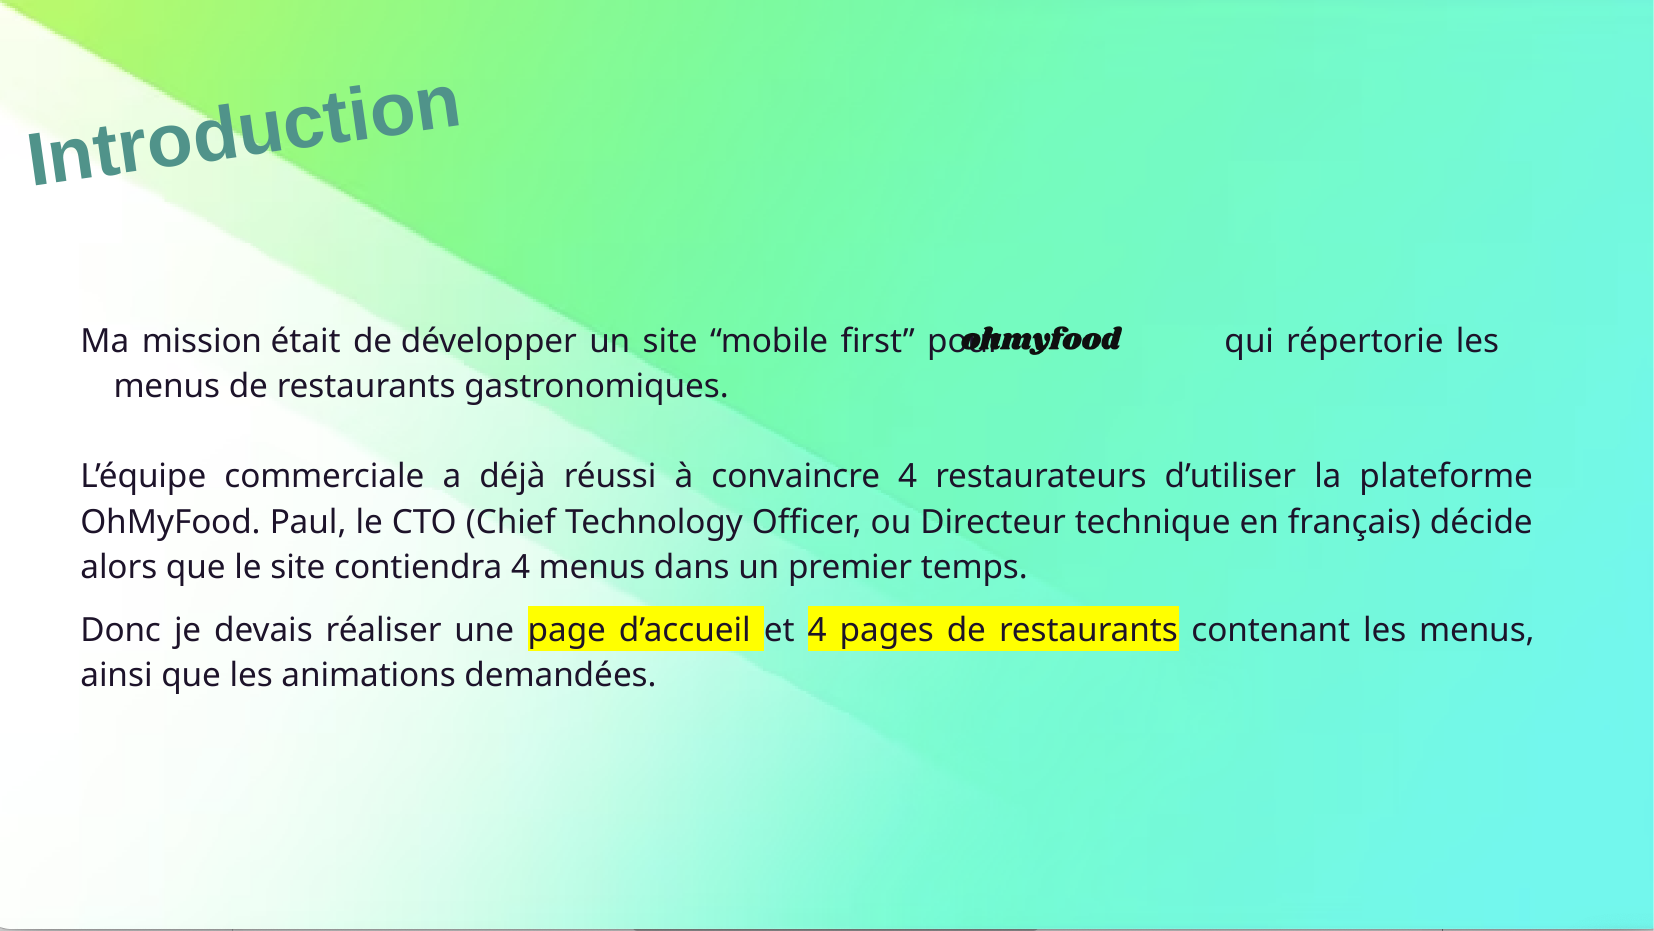

# Introduction
Ma mission était de développer un site “mobile first” pour qui répertorie les menus de restaurants gastronomiques.
L’équipe commerciale a déjà réussi à convaincre 4 restaurateurs d’utiliser la plateforme OhMyFood. Paul, le CTO (Chief Technology Officer, ou Directeur technique en français) décide alors que le site contiendra 4 menus dans un premier temps.
Donc je devais réaliser une page d’accueil et 4 pages de restaurants contenant les menus, ainsi que les animations demandées.
2